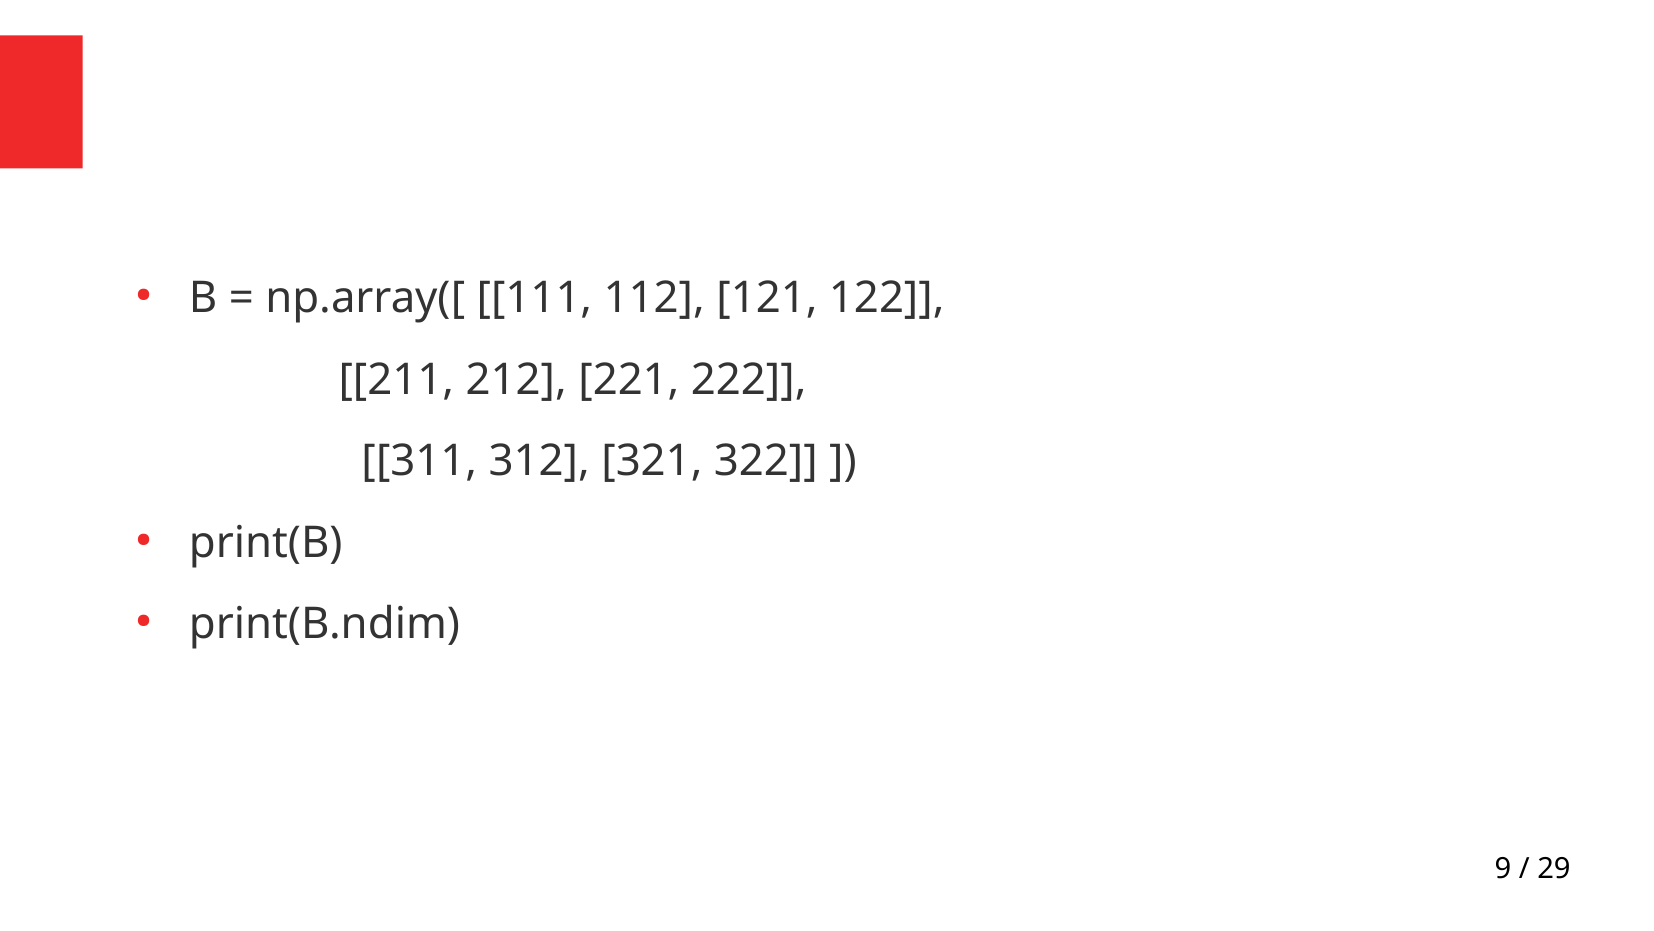

#
B = np.array([ [[111, 112], [121, 122]],
 [[211, 212], [221, 222]],
 [[311, 312], [321, 322]] ])
print(B)
print(B.ndim)
9